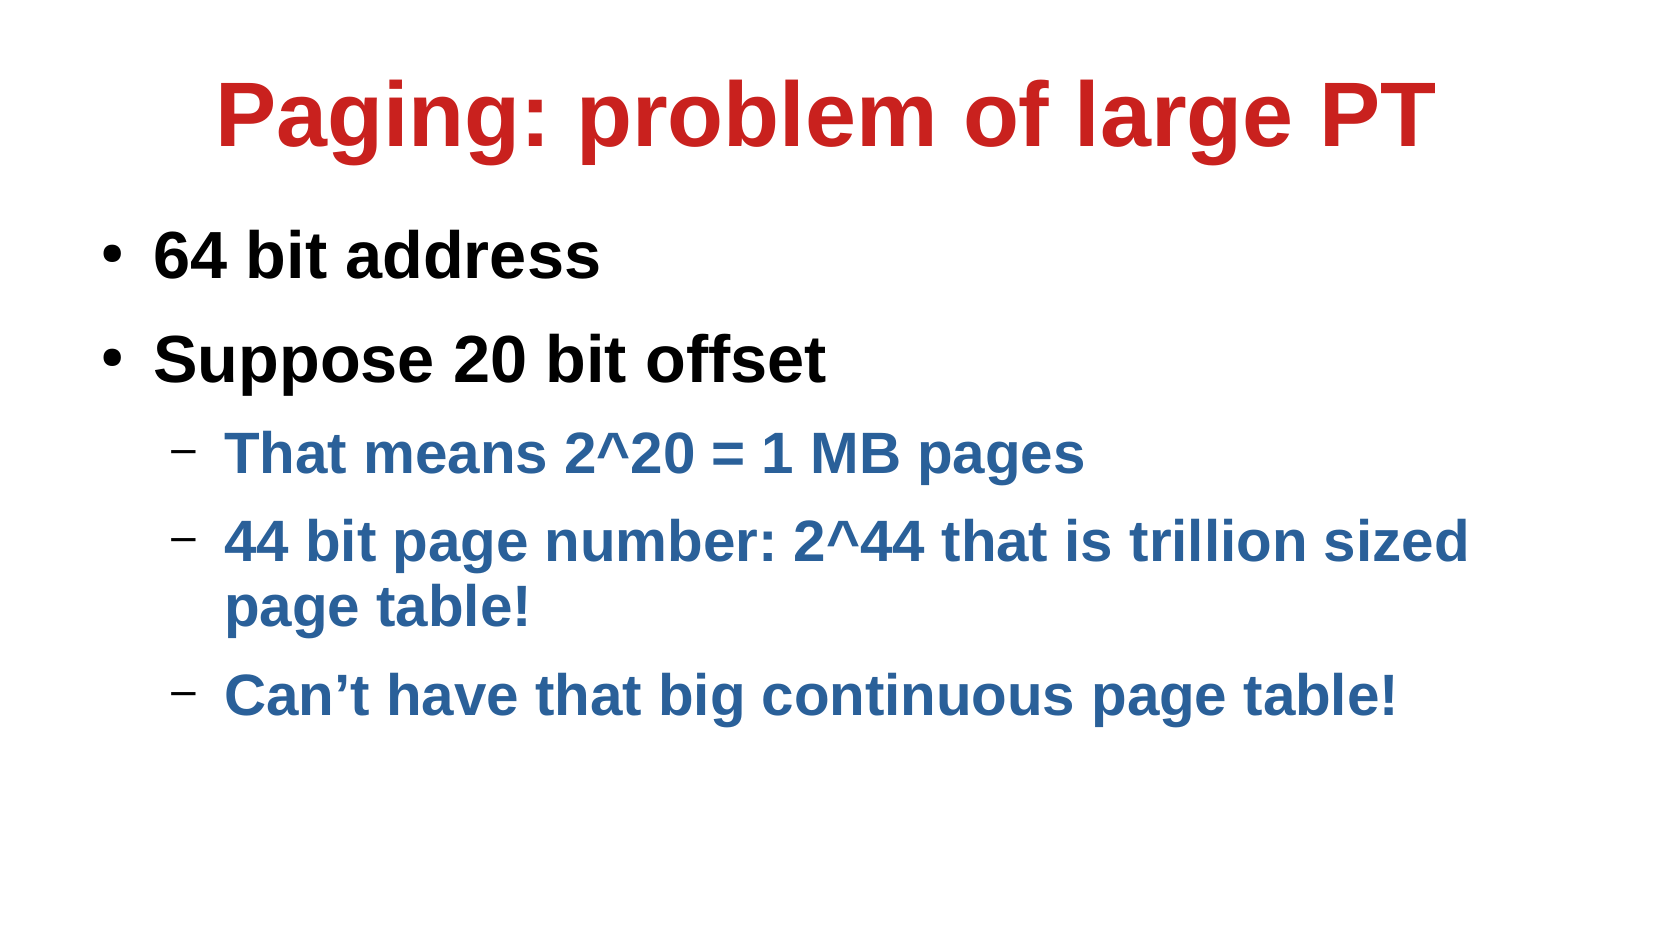

# Paging: problem of large PT
64 bit address
Suppose 20 bit offset
That means 2^20 = 1 MB pages
44 bit page number: 2^44 that is trillion sized page table!
Can’t have that big continuous page table!